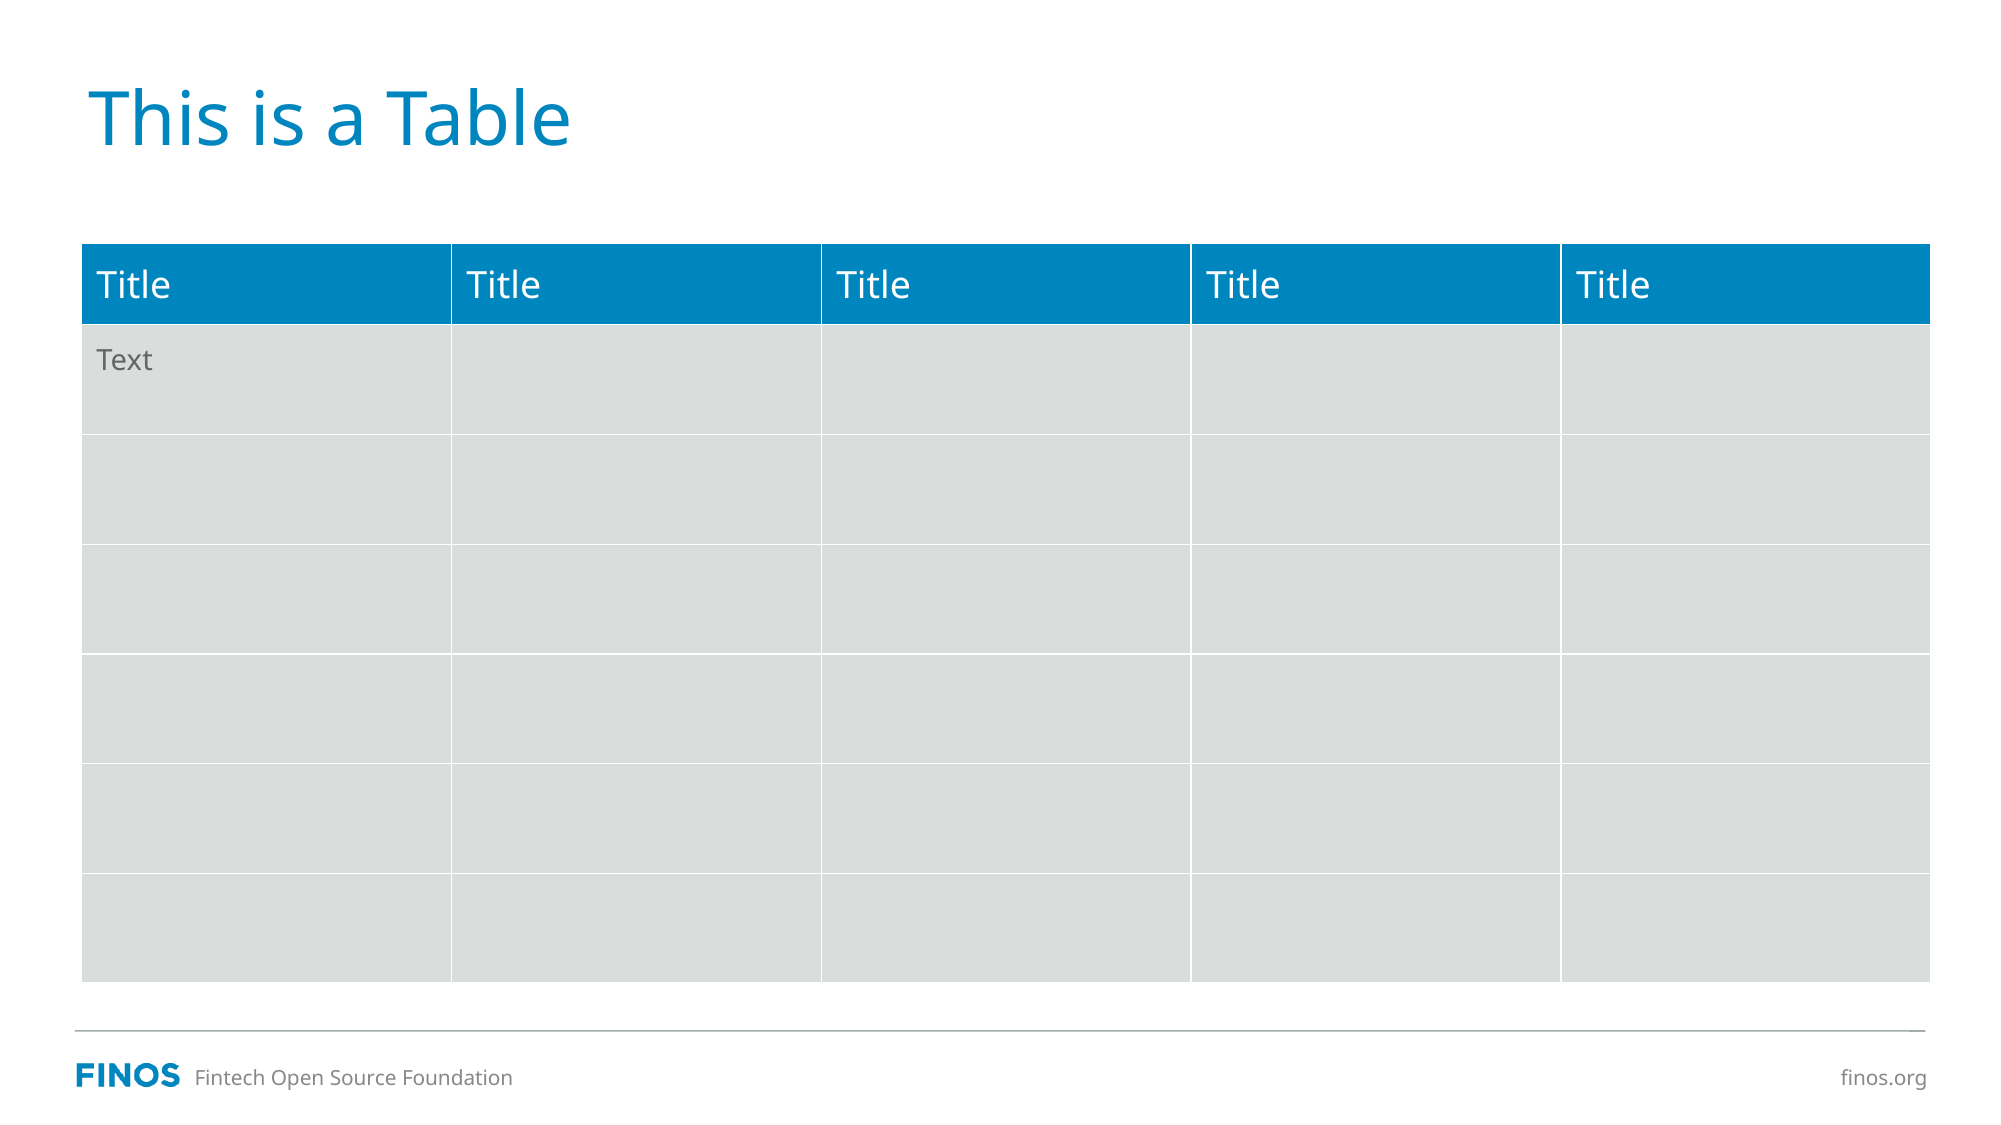

# This is a Table
| Title | Title | Title | Title | Title |
| --- | --- | --- | --- | --- |
| Text | | | | |
| | | | | |
| | | | | |
| | | | | |
| | | | | |
| | | | | |